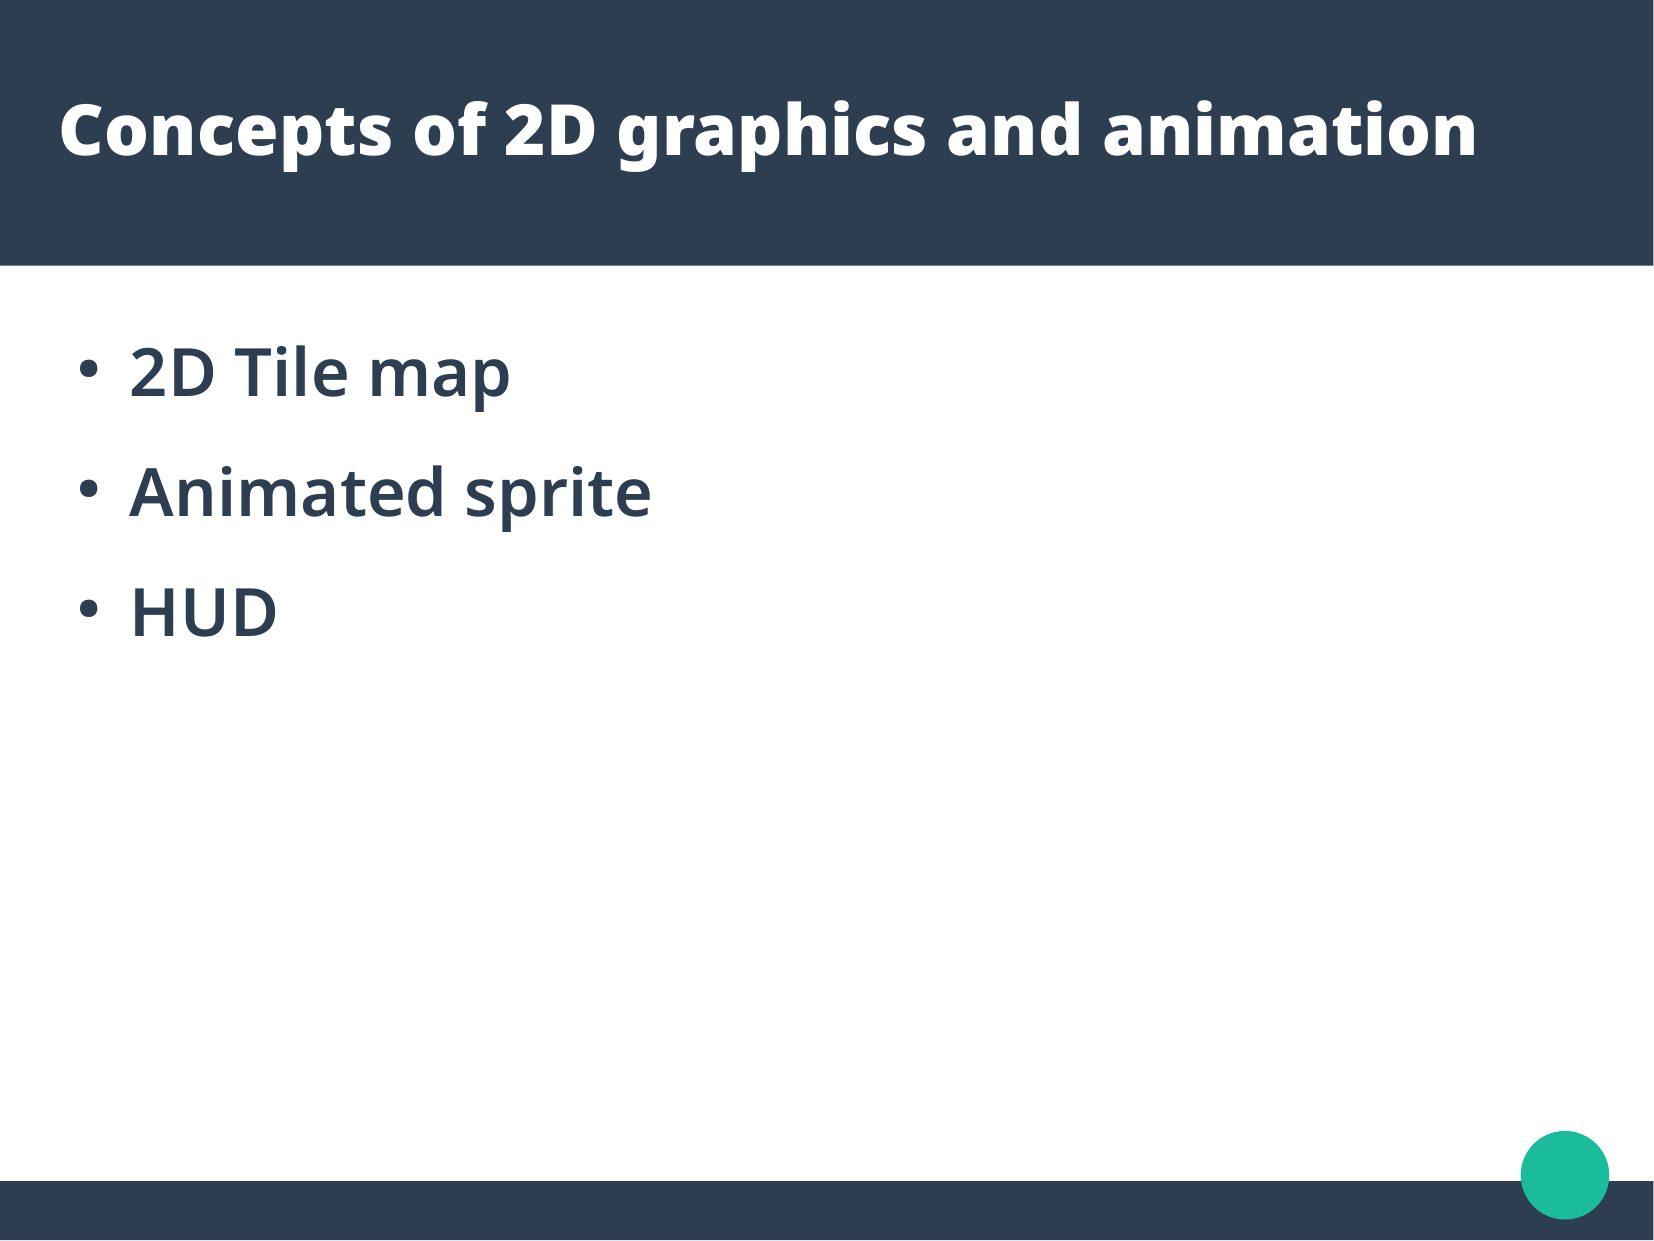

# Concepts of 2D graphics and animation
2D Tile map
Animated sprite
HUD